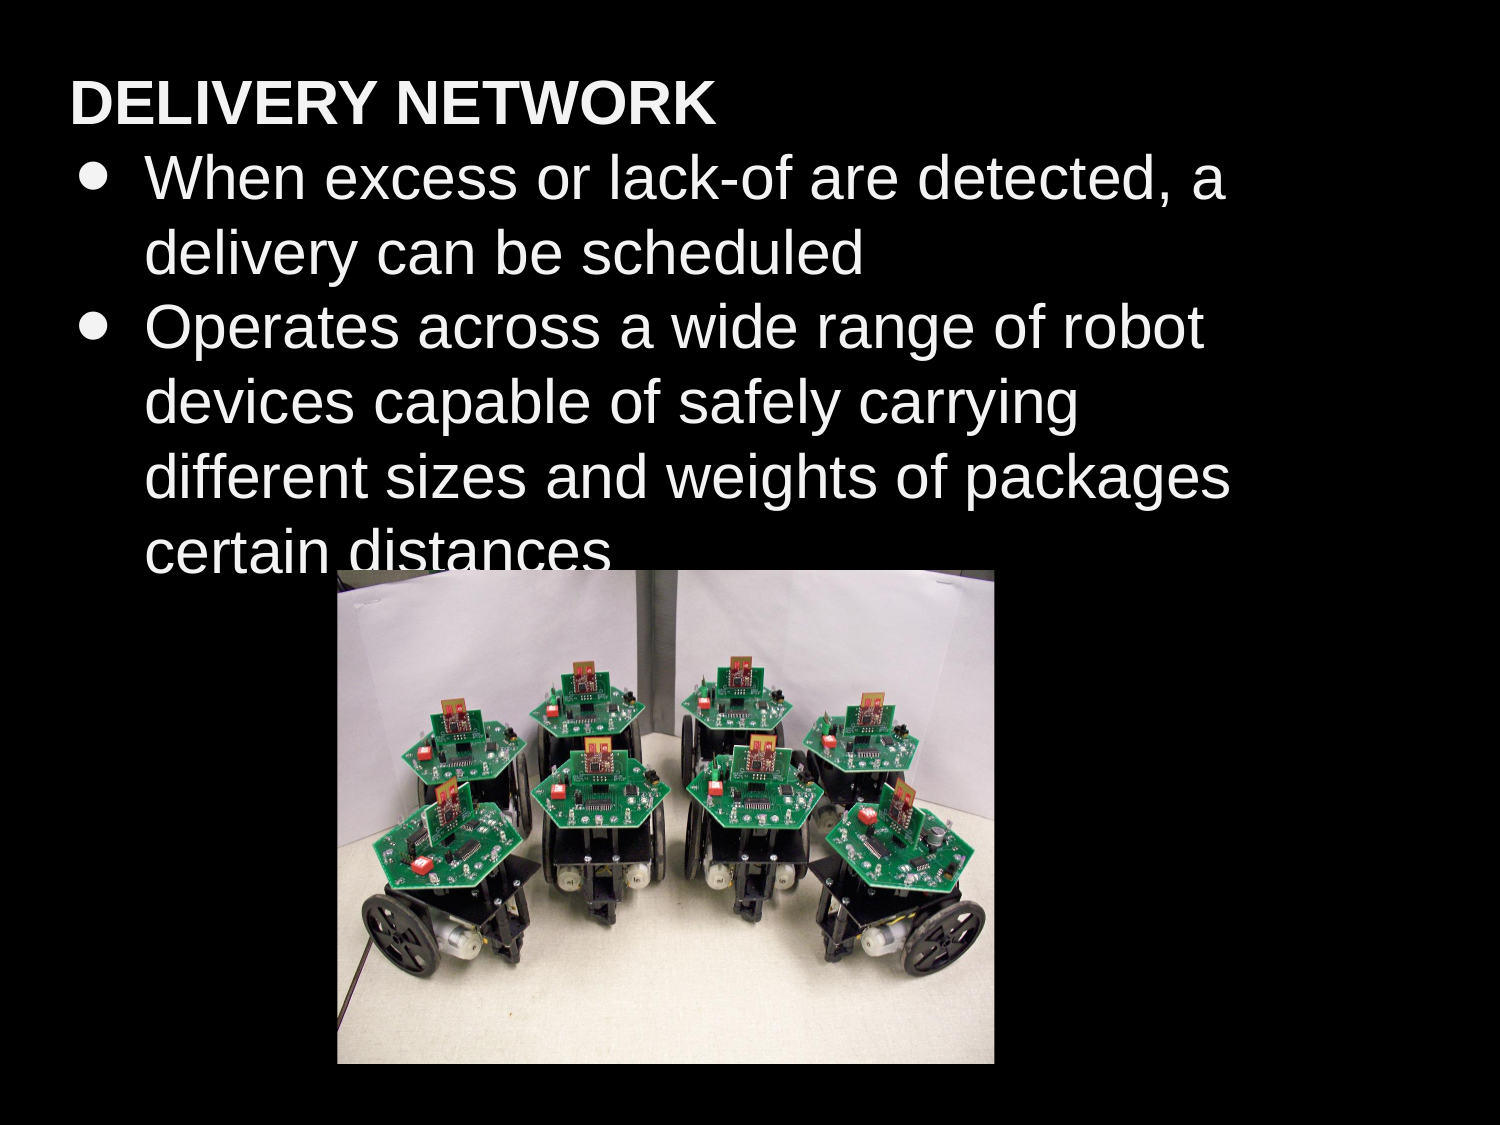

DELIVERY NETWORK
When excess or lack-of are detected, a delivery can be scheduled
Operates across a wide range of robot devices capable of safely carrying different sizes and weights of packages certain distances